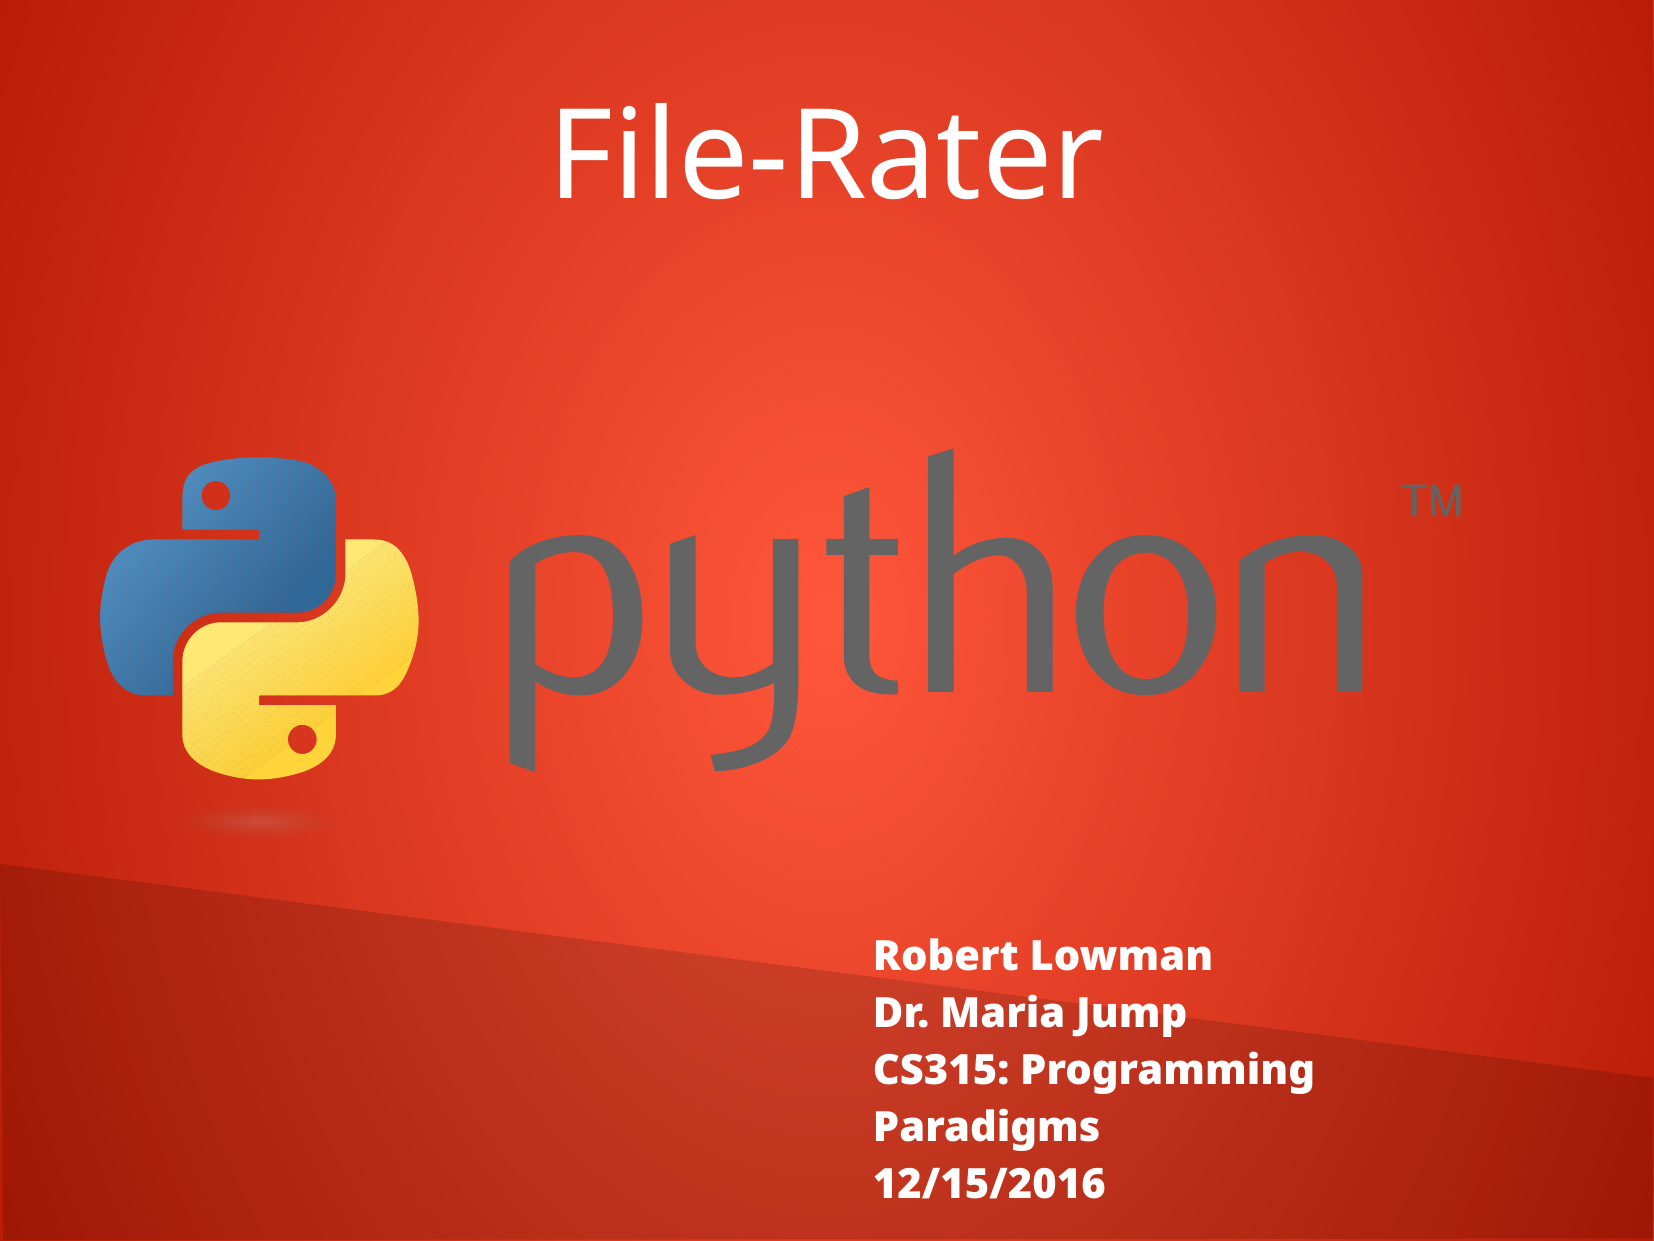

# File-Rater
Robert Lowman
Dr. Maria Jump
CS315: Programming Paradigms
12/15/2016